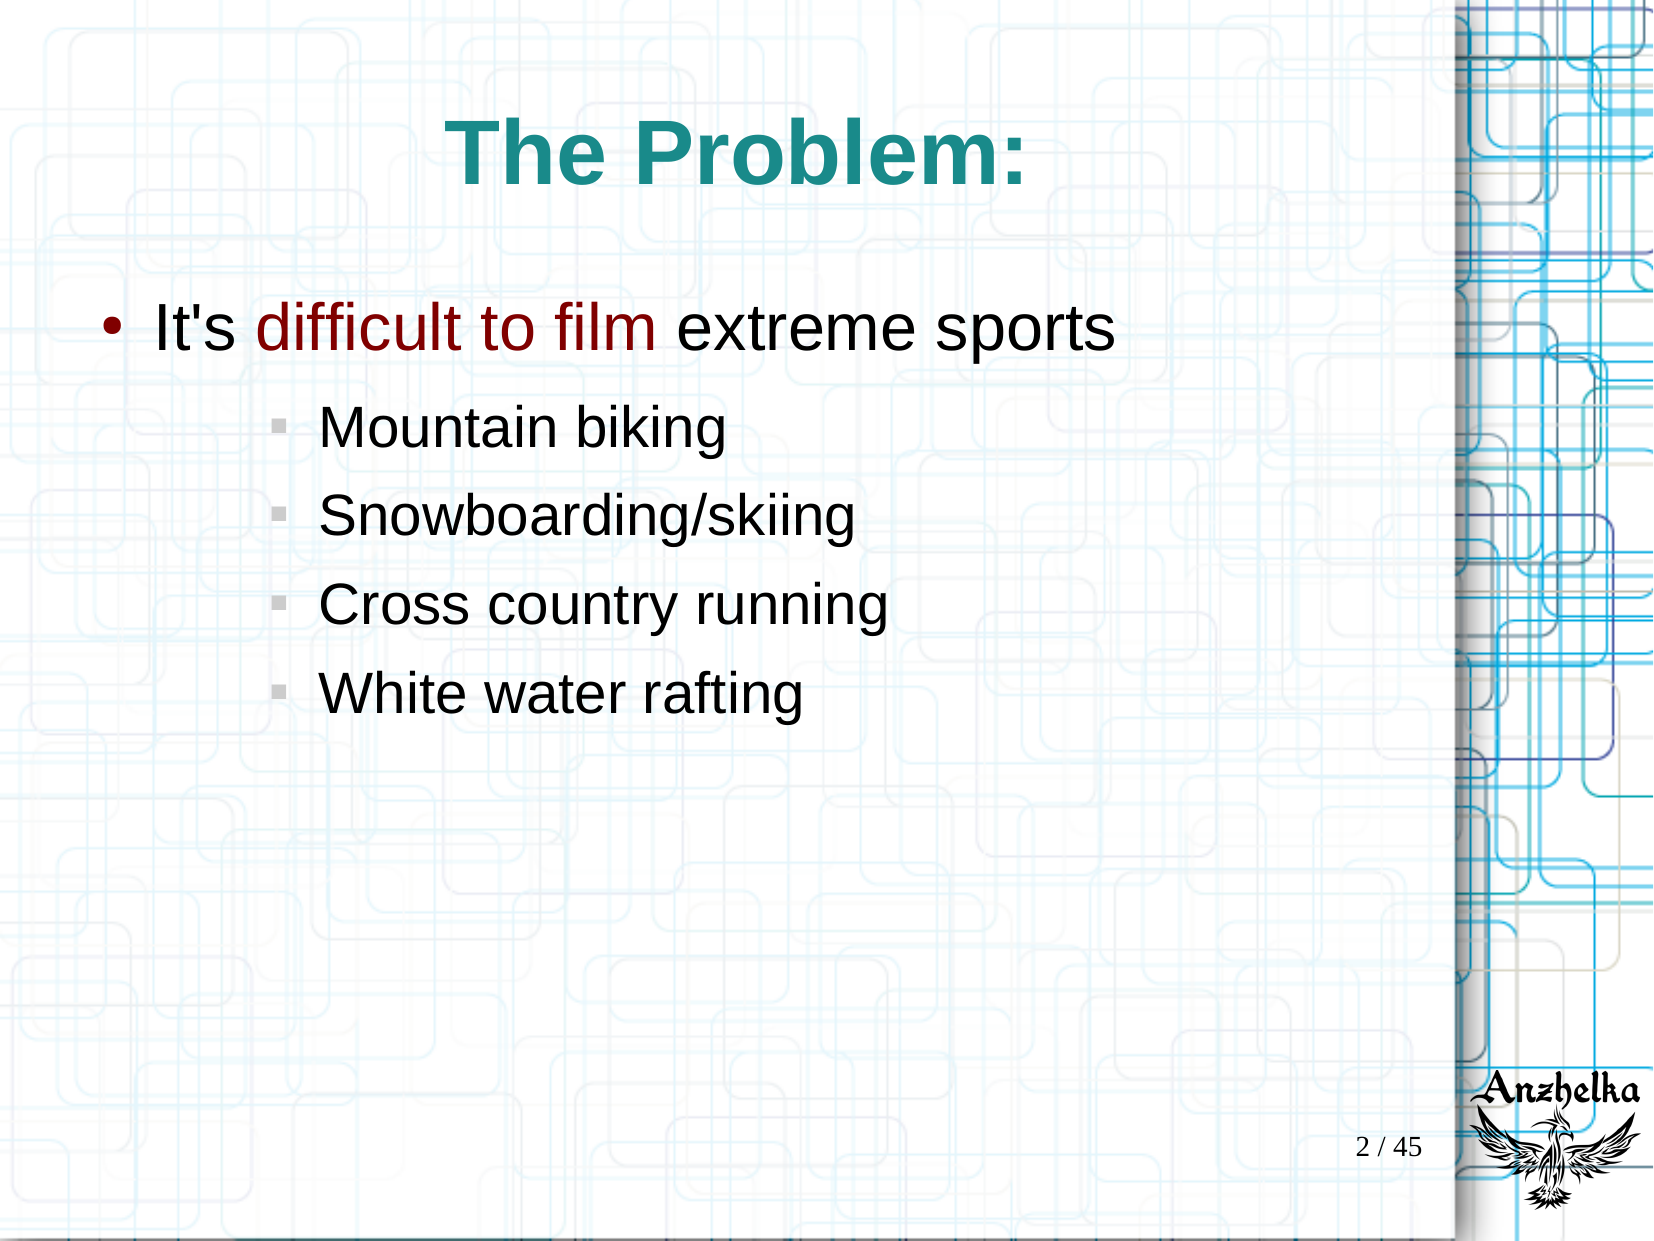

# The Problem:
It's difficult to film extreme sports
Mountain biking
Snowboarding/skiing
Cross country running
White water rafting
2